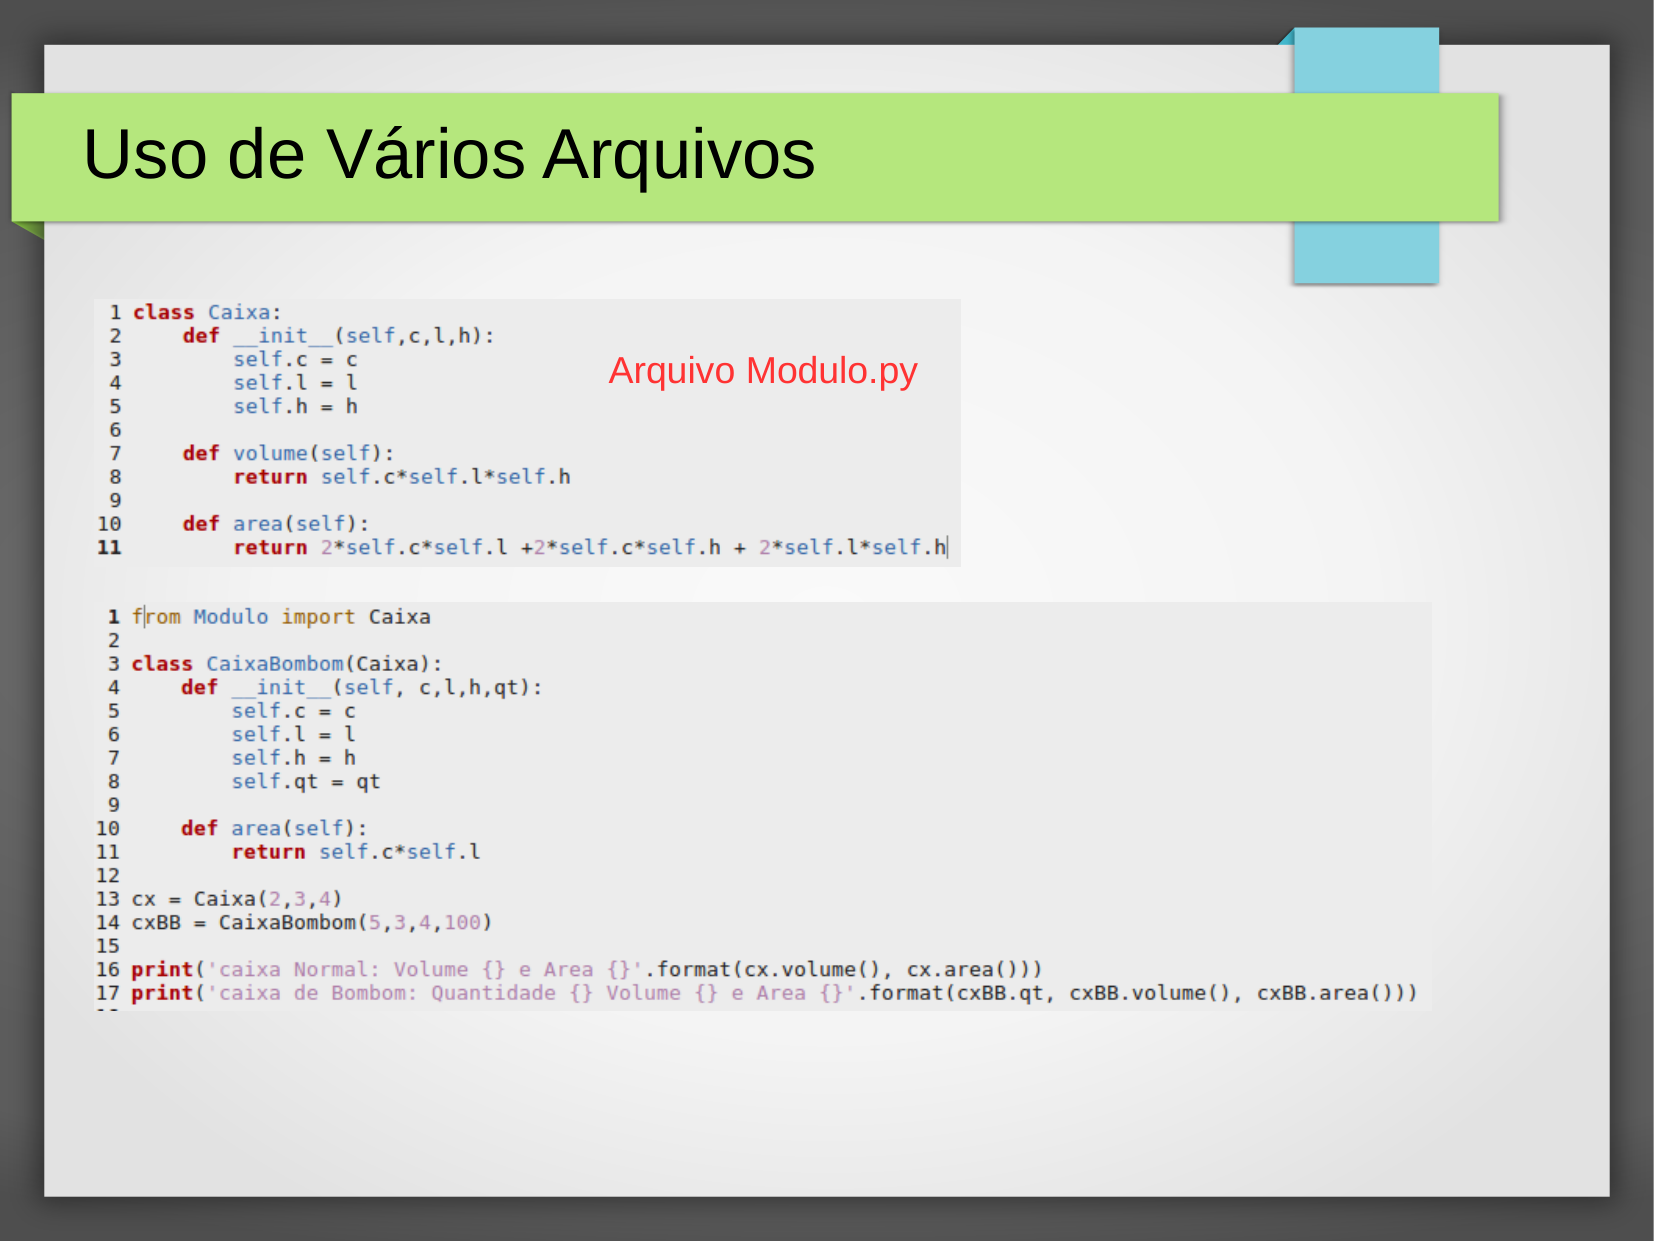

# Uso de Vários Arquivos
Arquivo Modulo.py